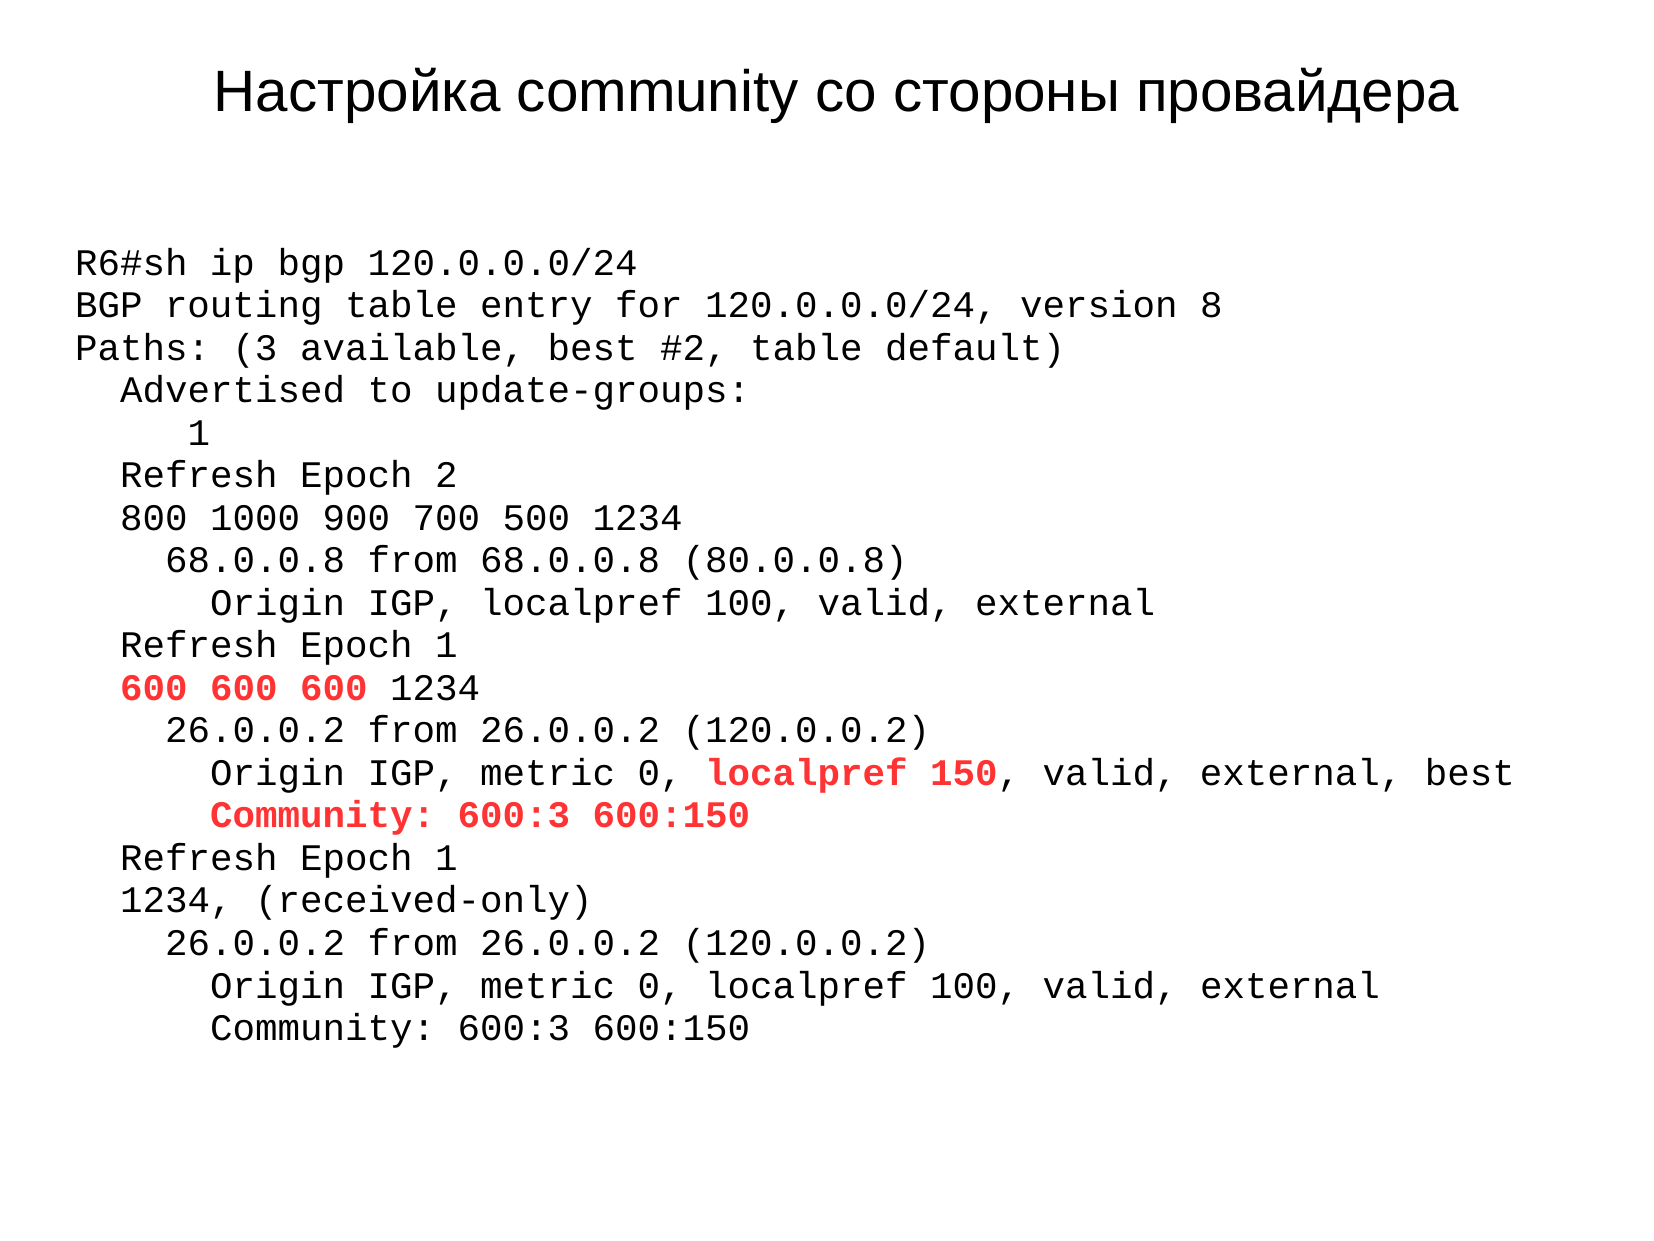

Настройка community со стороны провайдера
# R6#sh ip bgp 120.0.0.0/24
BGP routing table entry for 120.0.0.0/24, version 8
Paths: (3 available, best #2, table default)
 Advertised to update-groups:
 1
 Refresh Epoch 2
 800 1000 900 700 500 1234
 68.0.0.8 from 68.0.0.8 (80.0.0.8)
 Origin IGP, localpref 100, valid, external
 Refresh Epoch 1
 600 600 600 1234
 26.0.0.2 from 26.0.0.2 (120.0.0.2)
 Origin IGP, metric 0, localpref 150, valid, external, best
 Community: 600:3 600:150
 Refresh Epoch 1
 1234, (received-only)
 26.0.0.2 from 26.0.0.2 (120.0.0.2)
 Origin IGP, metric 0, localpref 100, valid, external
 Community: 600:3 600:150